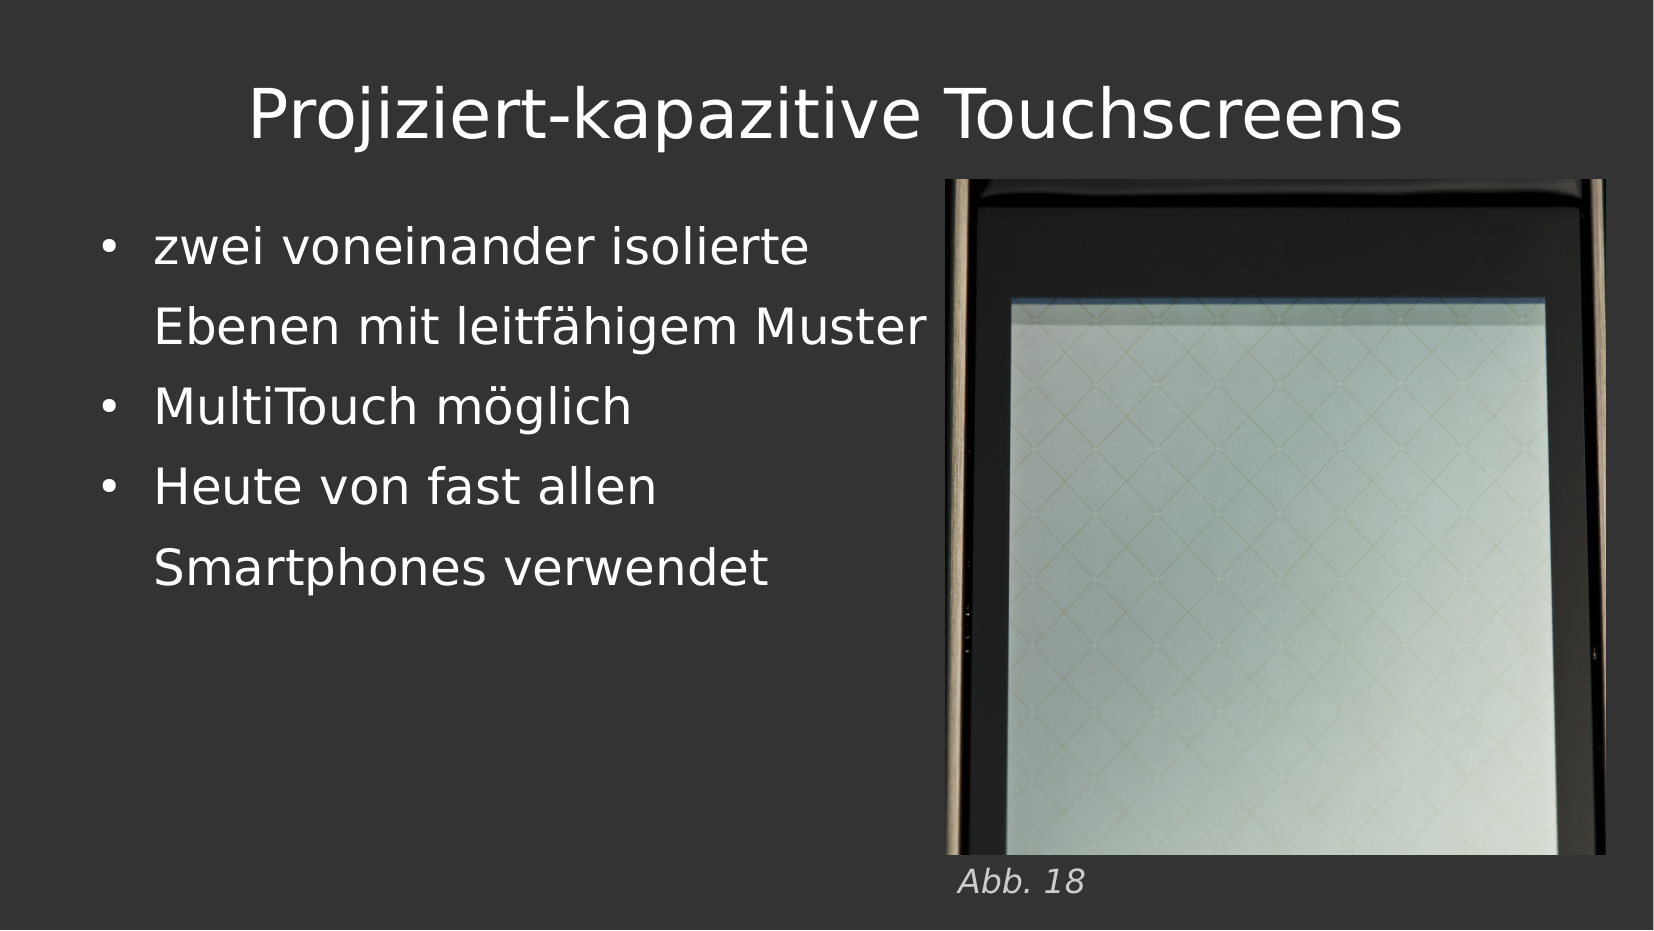

# Projiziert-kapazitive Touchscreens
zwei voneinander isolierte
Ebenen mit leitfähigem Muster
MultiTouch möglich
Heute von fast allen
Smartphones verwendet
Abb. 18